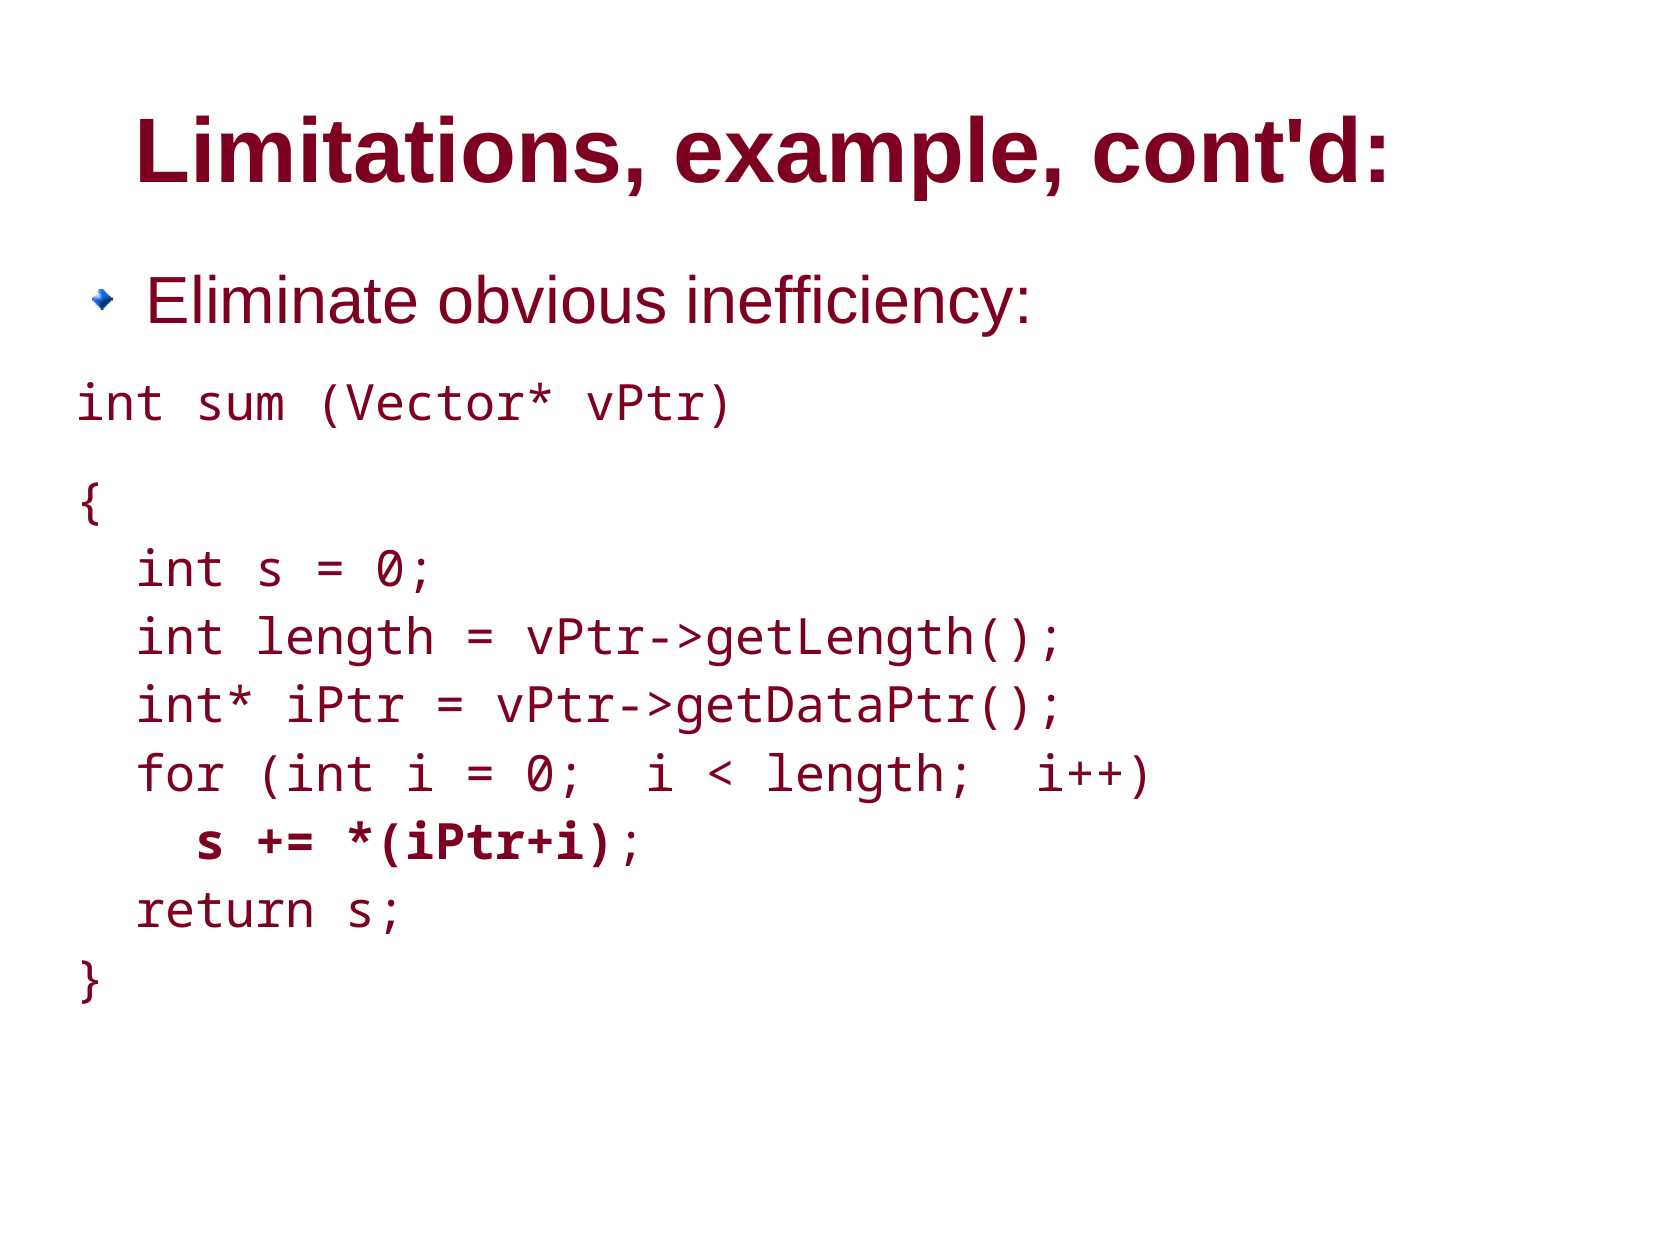

# Limitations, example, cont'd:
Eliminate obvious inefficiency:
int sum (Vector* vPtr)
{
 int s = 0;
 int length = vPtr->getLength();
 int* iPtr = vPtr->getDataPtr();
 for (int i = 0; i < length; i++)
 s += *(iPtr+i);
 return s;
}